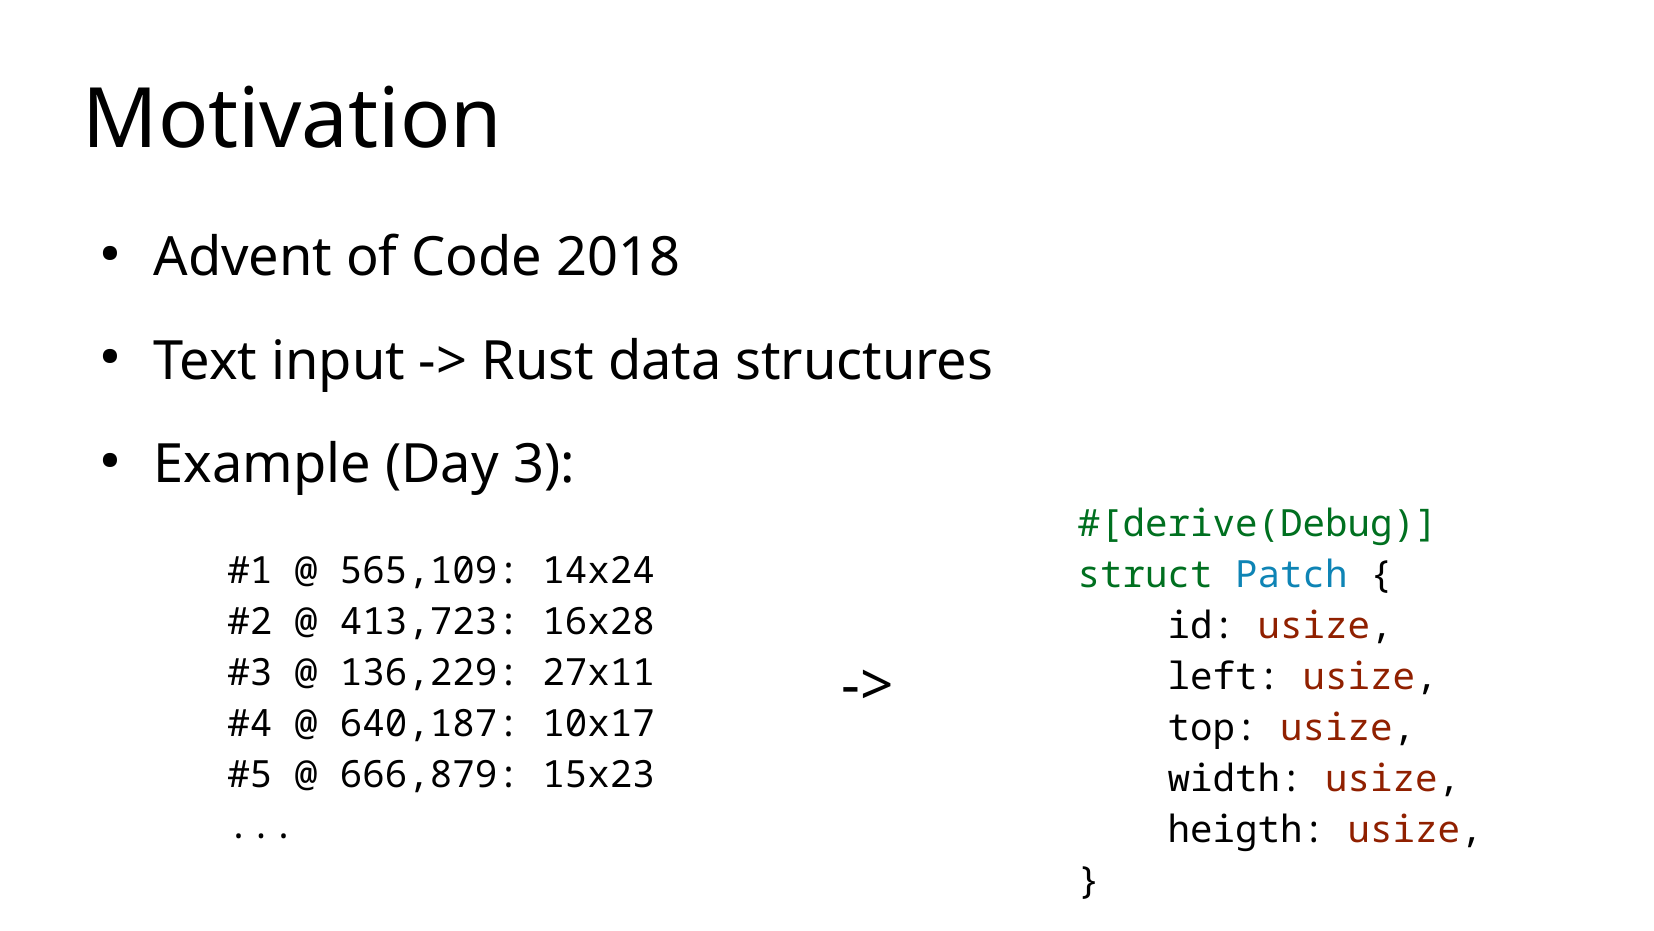

# Motivation
Advent of Code 2018
Text input -> Rust data structures
Example (Day 3):
#[derive(Debug)]
struct Patch {
 id: usize,
 left: usize,
 top: usize,
 width: usize,
 heigth: usize,
}
#1 @ 565,109: 14x24
#2 @ 413,723: 16x28
#3 @ 136,229: 27x11
#4 @ 640,187: 10x17
#5 @ 666,879: 15x23
...
->